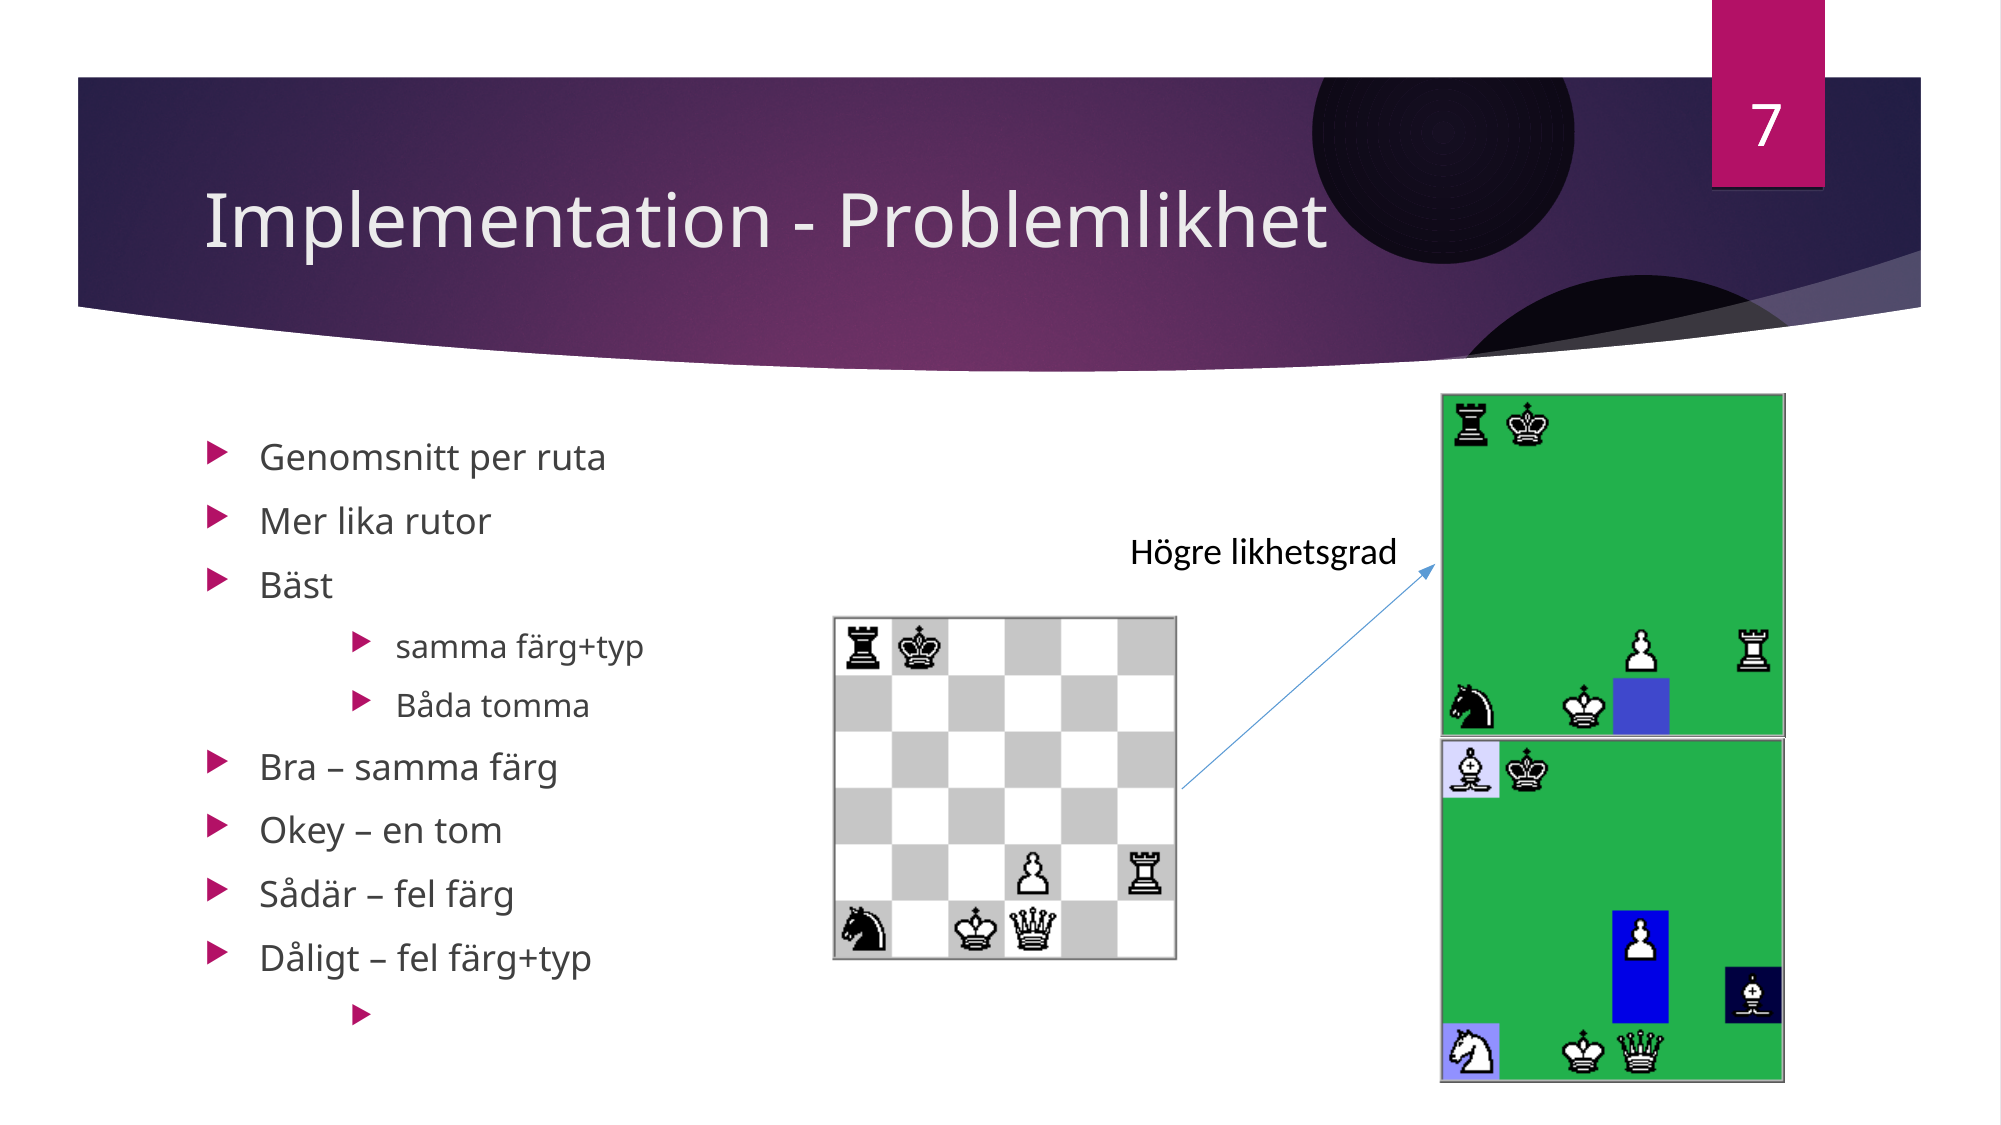

# Implementation - Problemlikhet
Genomsnitt per ruta
Mer lika rutor
Bäst
samma färg+typ
Båda tomma
Bra – samma färg
Okey – en tom
Sådär – fel färg
Dåligt – fel färg+typ
Högre likhetsgrad